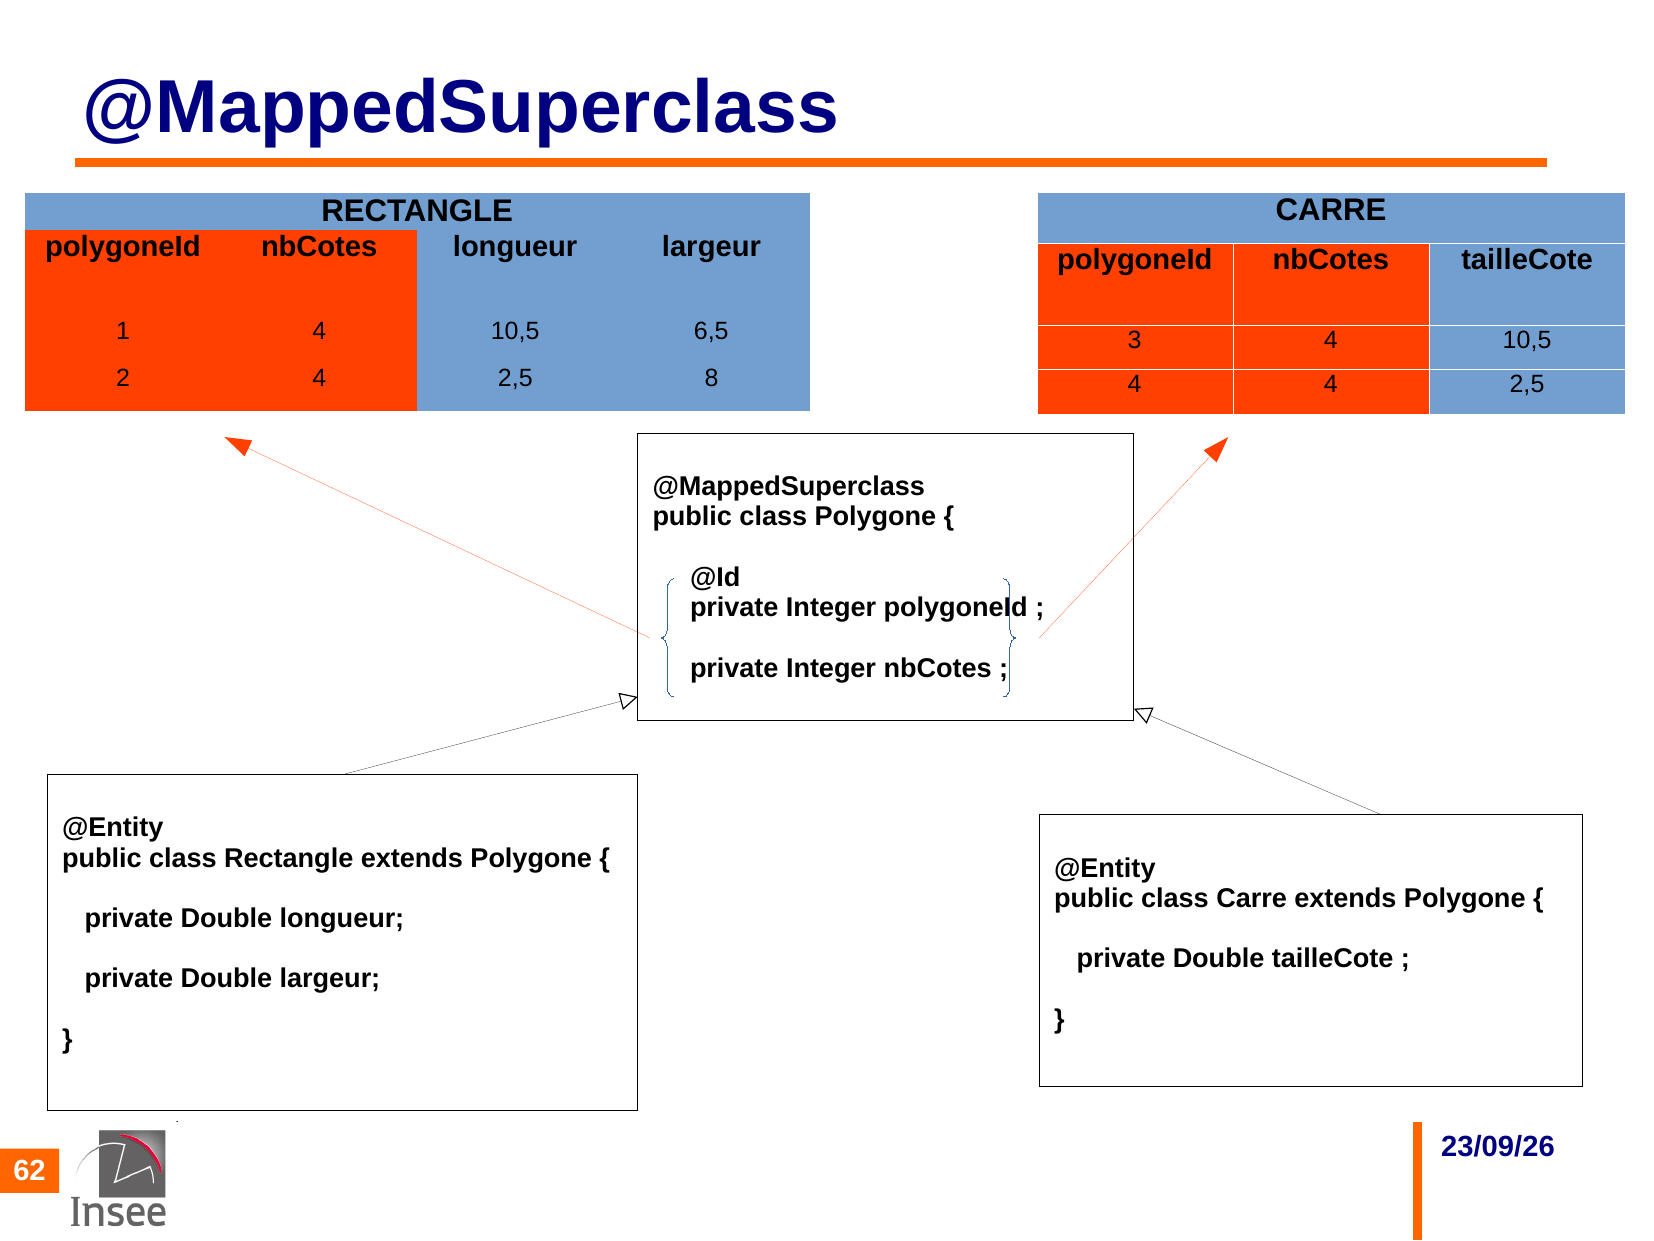

# @MappedSuperclass
| CARRE | | |
| --- | --- | --- |
| polygoneId | nbCotes | tailleCote |
| 3 | 4 | 10,5 |
| 4 | 4 | 2,5 |
| RECTANGLE | | | |
| --- | --- | --- | --- |
| polygoneId | nbCotes | longueur | largeur |
| 1 | 4 | 10,5 | 6,5 |
| 2 | 4 | 2,5 | 8 |
@MappedSuperclass
public class Polygone {
 @Id
 private Integer polygoneId ;
 private Integer nbCotes ;
@Entity
public class Rectangle extends Polygone {
 private Double longueur;
 private Double largeur;
}
@Entity
public class Carre extends Polygone {
 private Double tailleCote ;
}
62